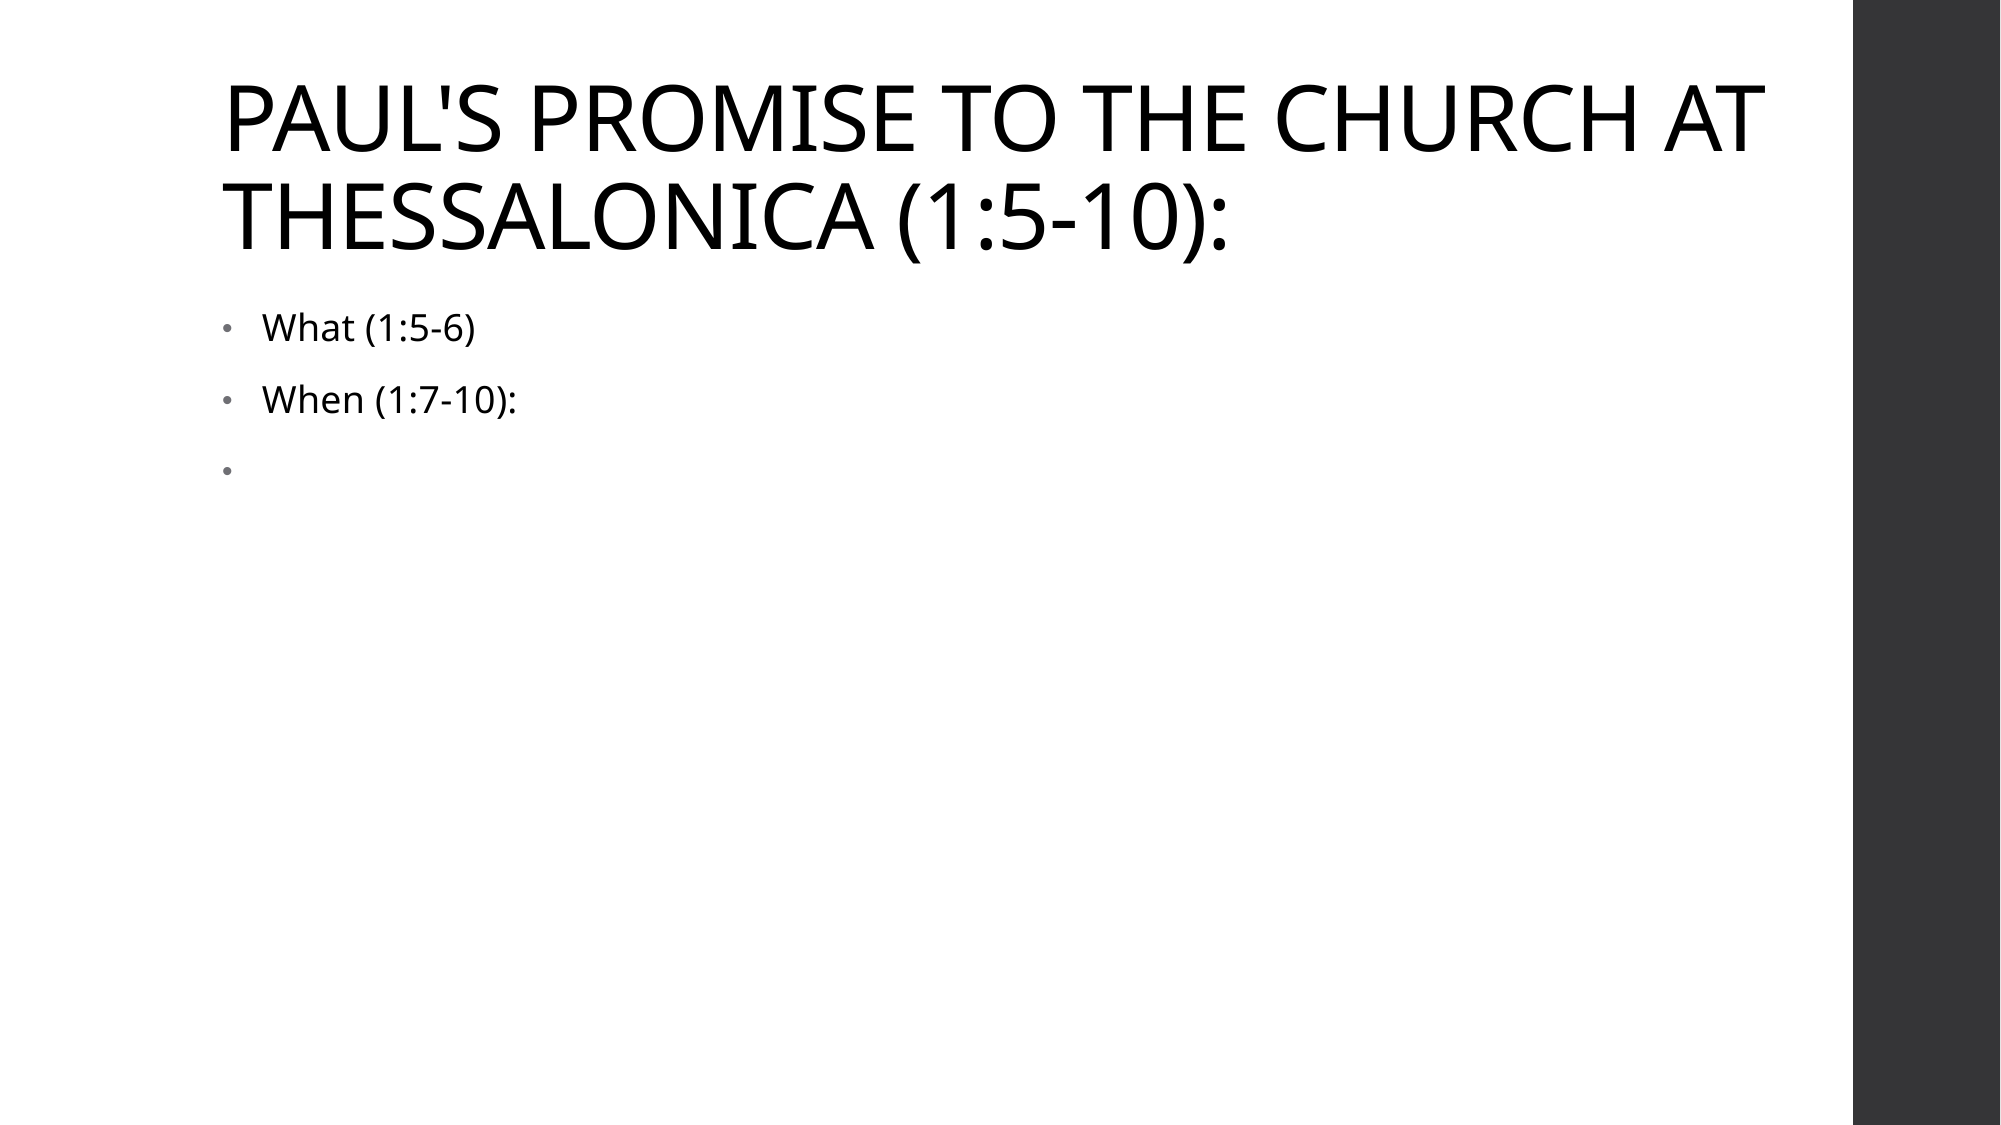

# PAUL'S PROMISE TO THE CHURCH AT THESSALONICA (1:5-10):
 What (1:5-6)
 When (1:7-10):